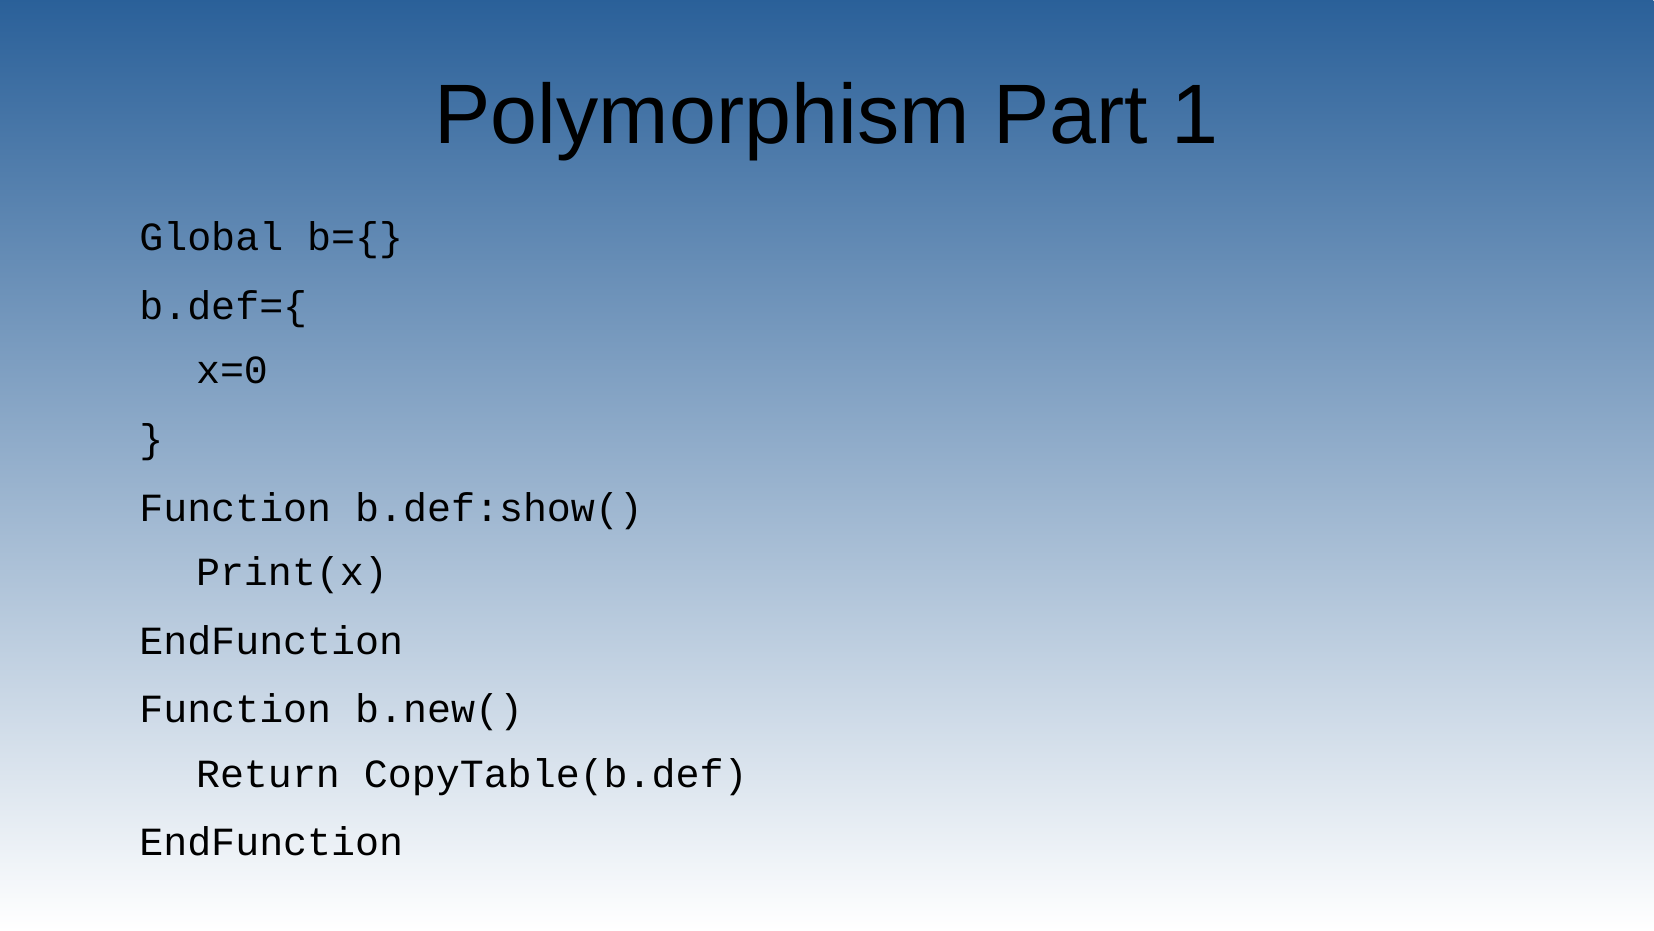

# Polymorphism Part 1
Global b={}
b.def={
x=0
}
Function b.def:show()
Print(x)
EndFunction
Function b.new()
Return CopyTable(b.def)
EndFunction